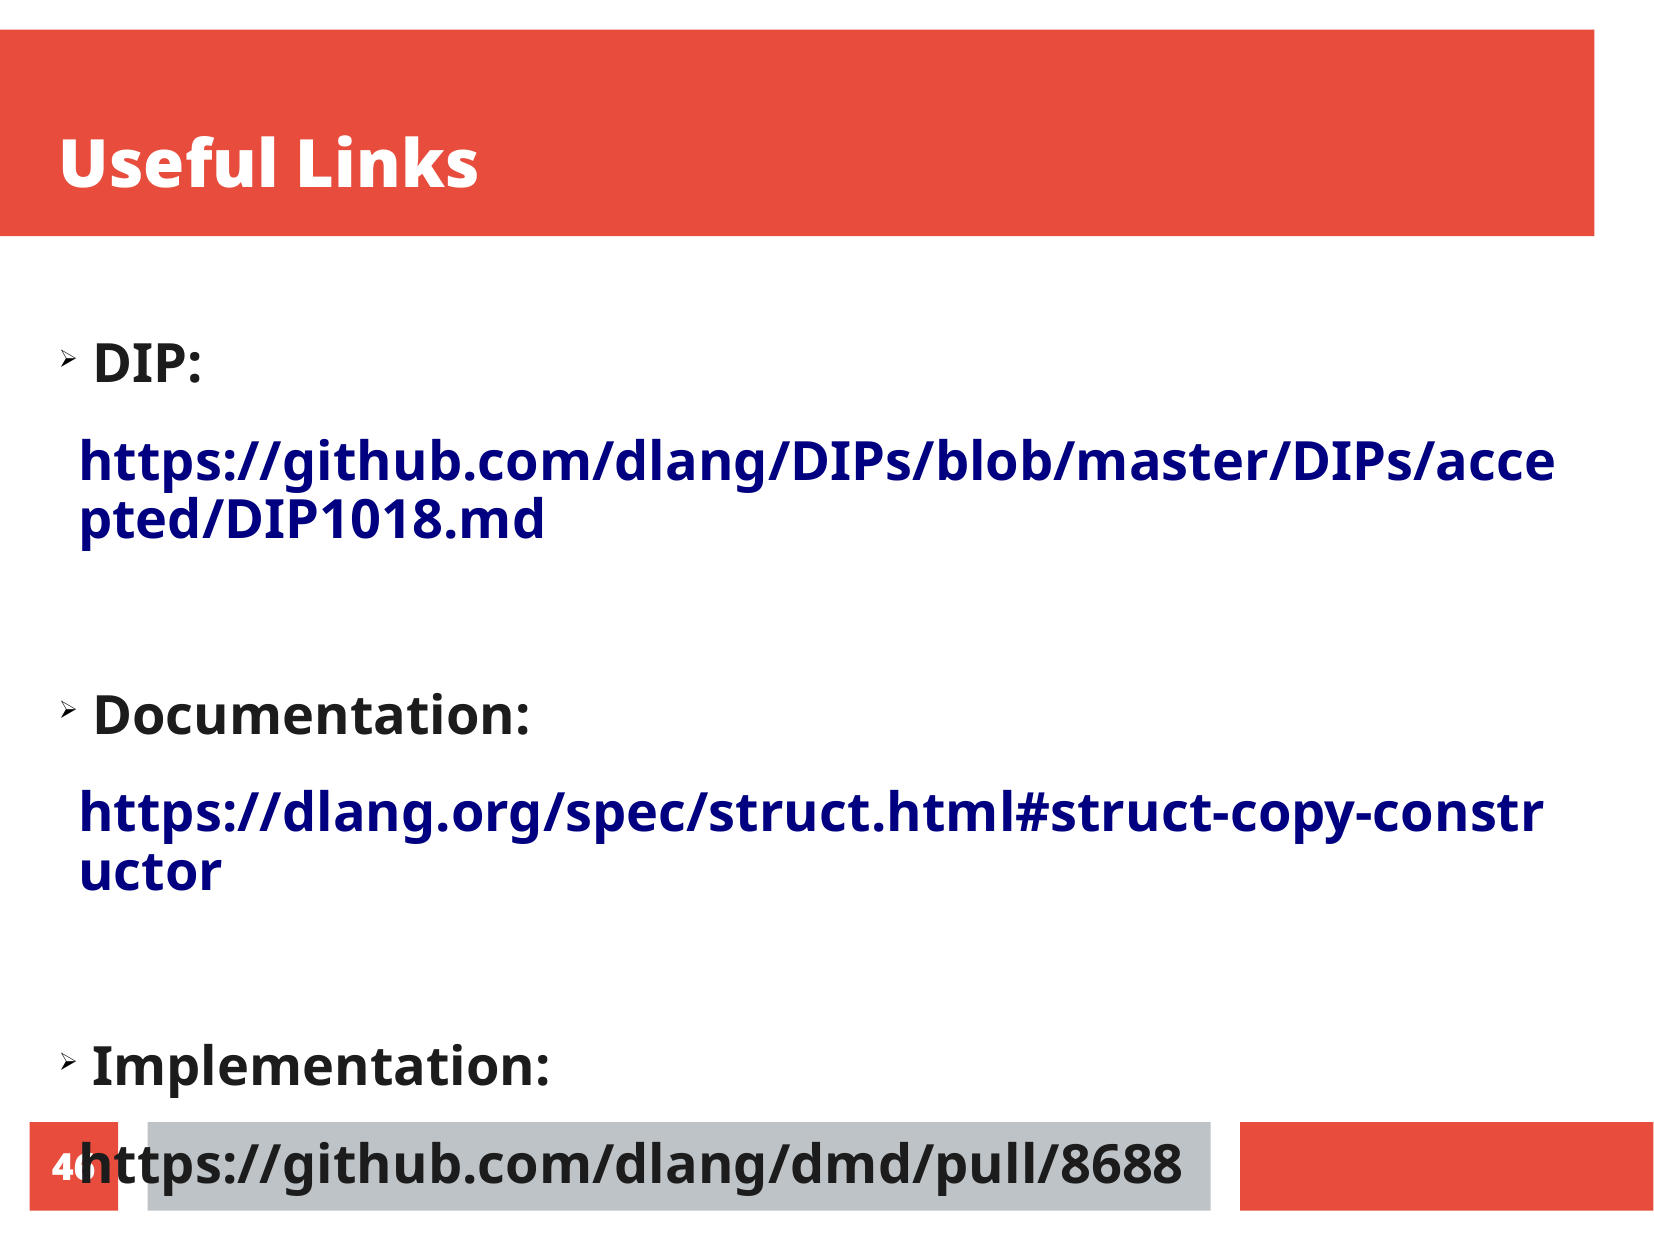

# Useful Links
 DIP:
https://github.com/dlang/DIPs/blob/master/DIPs/accepted/DIP1018.md
 Documentation:
https://dlang.org/spec/struct.html#struct-copy-constructor
 Implementation:
https://github.com/dlang/dmd/pull/8688
46